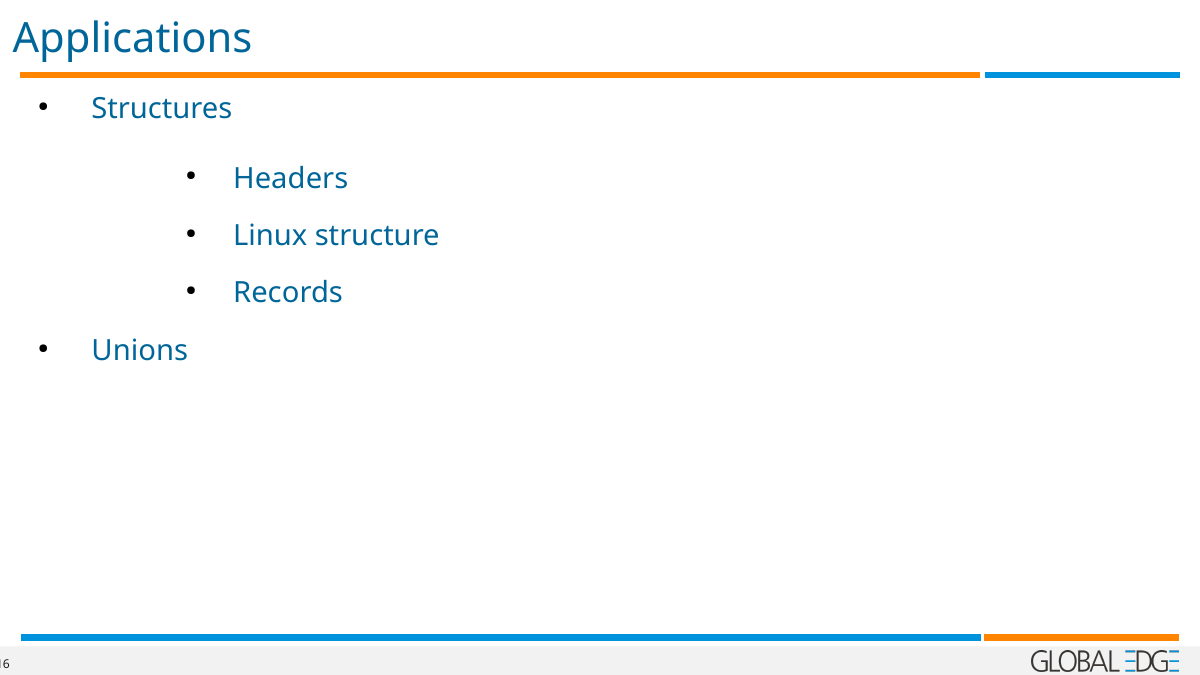

# Applications
Structures
Headers
Linux structure
Records
Unions